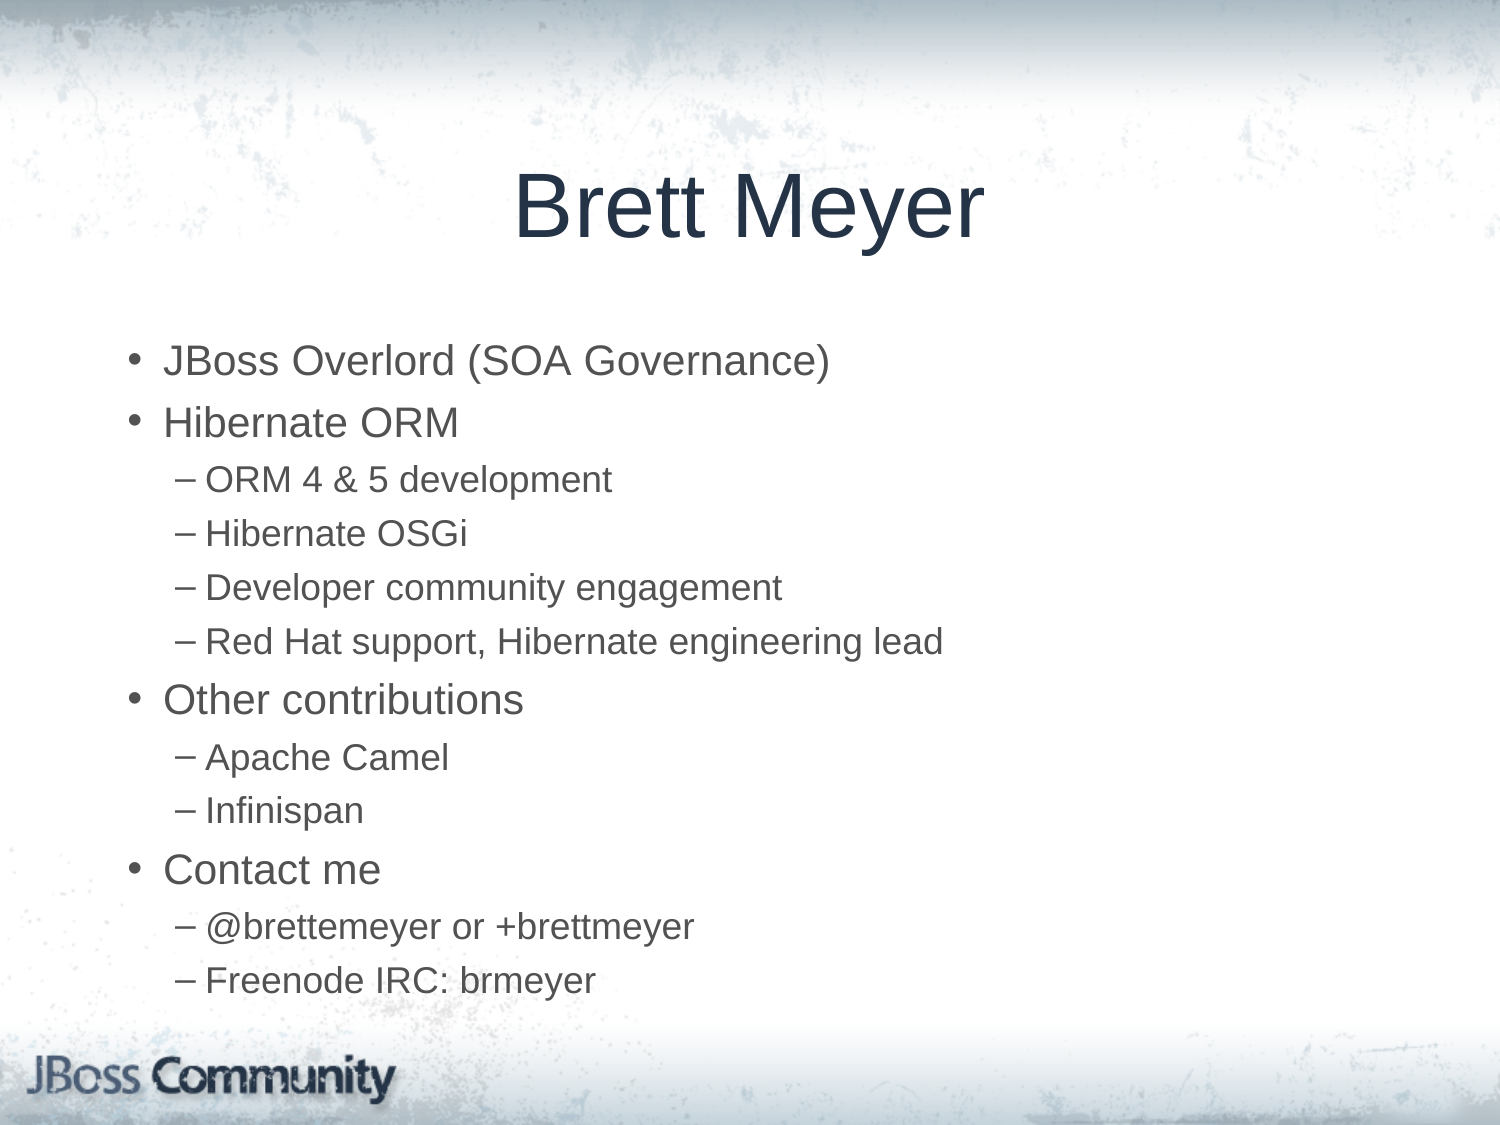

# Brett Meyer
JBoss Overlord (SOA Governance)
Hibernate ORM
ORM 4 & 5 development
Hibernate OSGi
Developer community engagement
Red Hat support, Hibernate engineering lead
Other contributions
Apache Camel
Infinispan
Contact me
@brettemeyer or +brettmeyer
Freenode IRC: brmeyer